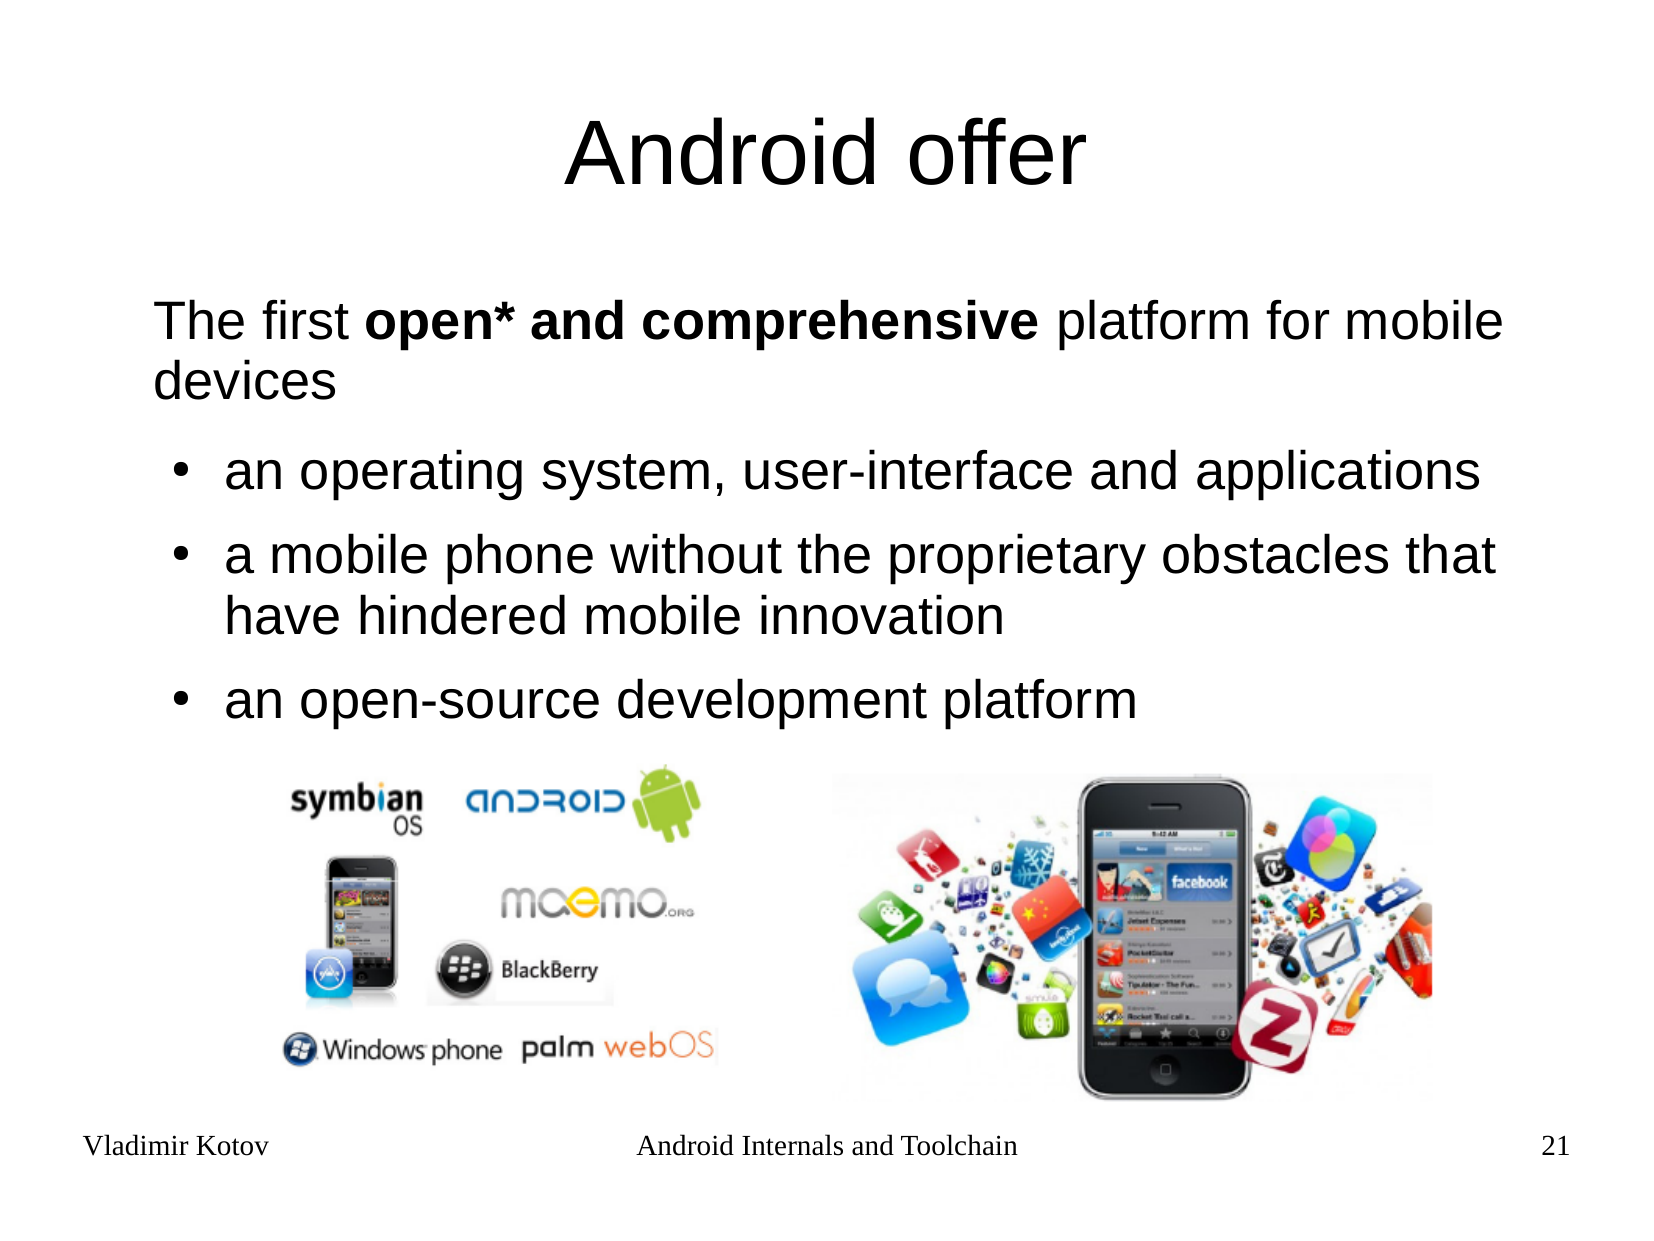

# Android offer
The first open* and comprehensive platform for mobile devices
an operating system, user-interface and applications
a mobile phone without the proprietary obstacles that have hindered mobile innovation
an open-source development platform
Vladimir Kotov
Android Internals and Toolchain
21